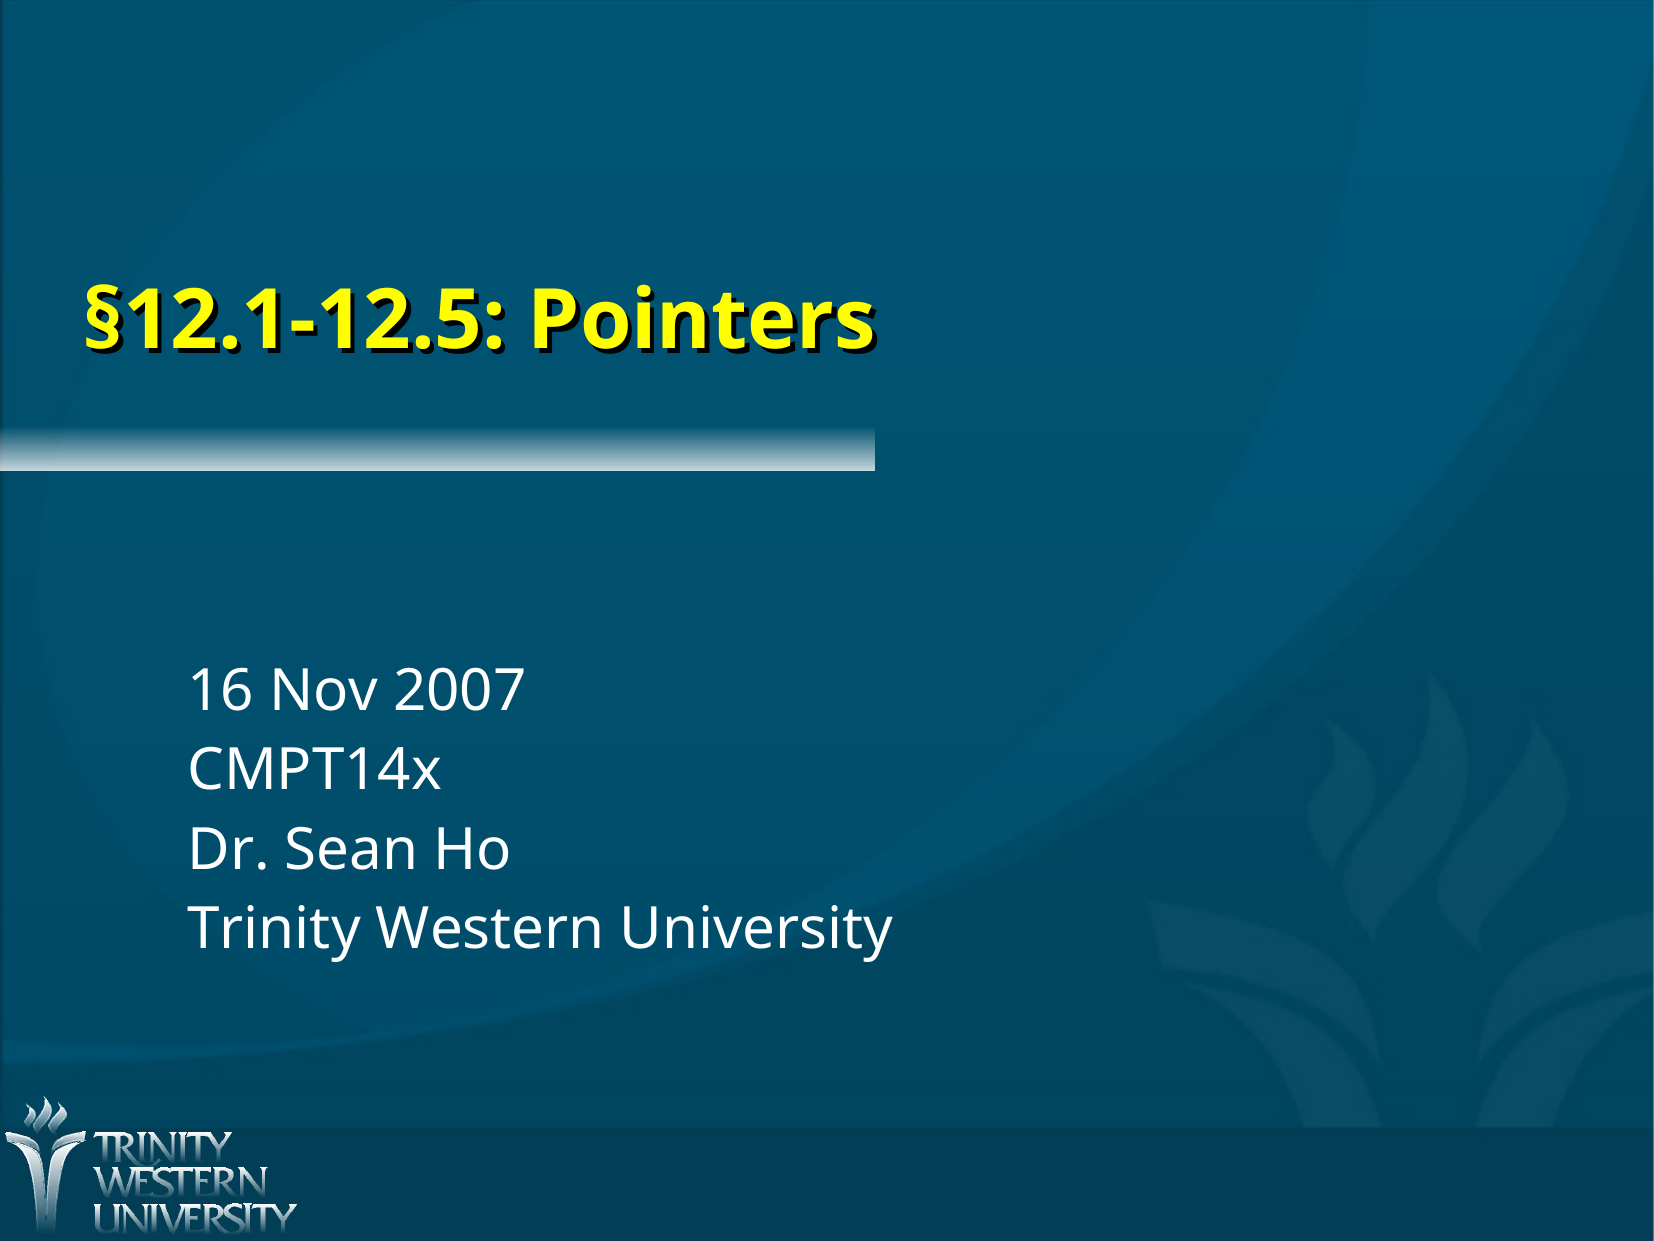

# §12.1-12.5: Pointers
16 Nov 2007
CMPT14x
Dr. Sean Ho
Trinity Western University